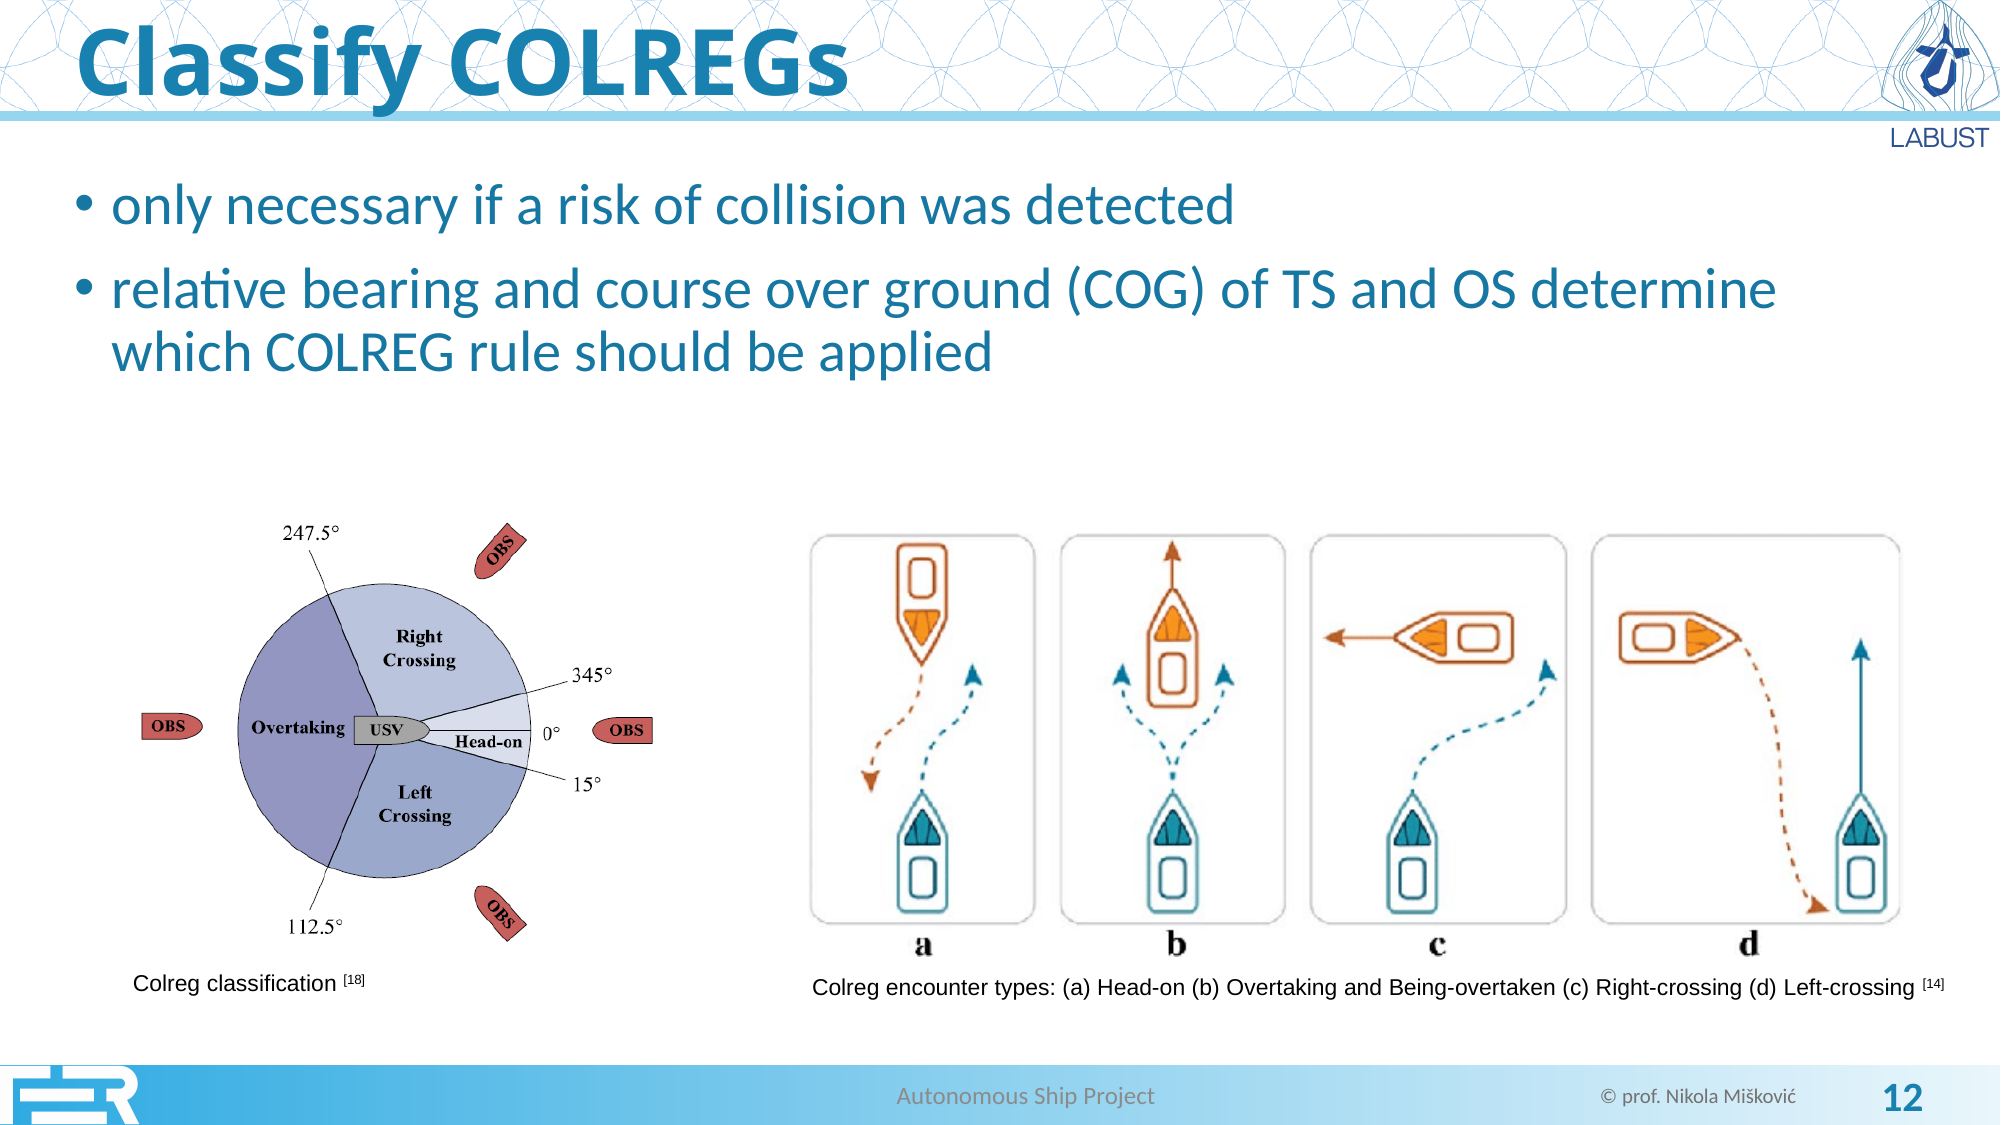

# Classify COLREGs
only necessary if a risk of collision was detected
relative bearing and course over ground (COG) of TS and OS determine which COLREG rule should be applied
Colreg classification [18]
Colreg encounter types: (a) Head-on (b) Overtaking and Being-overtaken (c) Right-crossing (d) Left-crossing [14]
Guidance and Control of Marine Vehicles
12